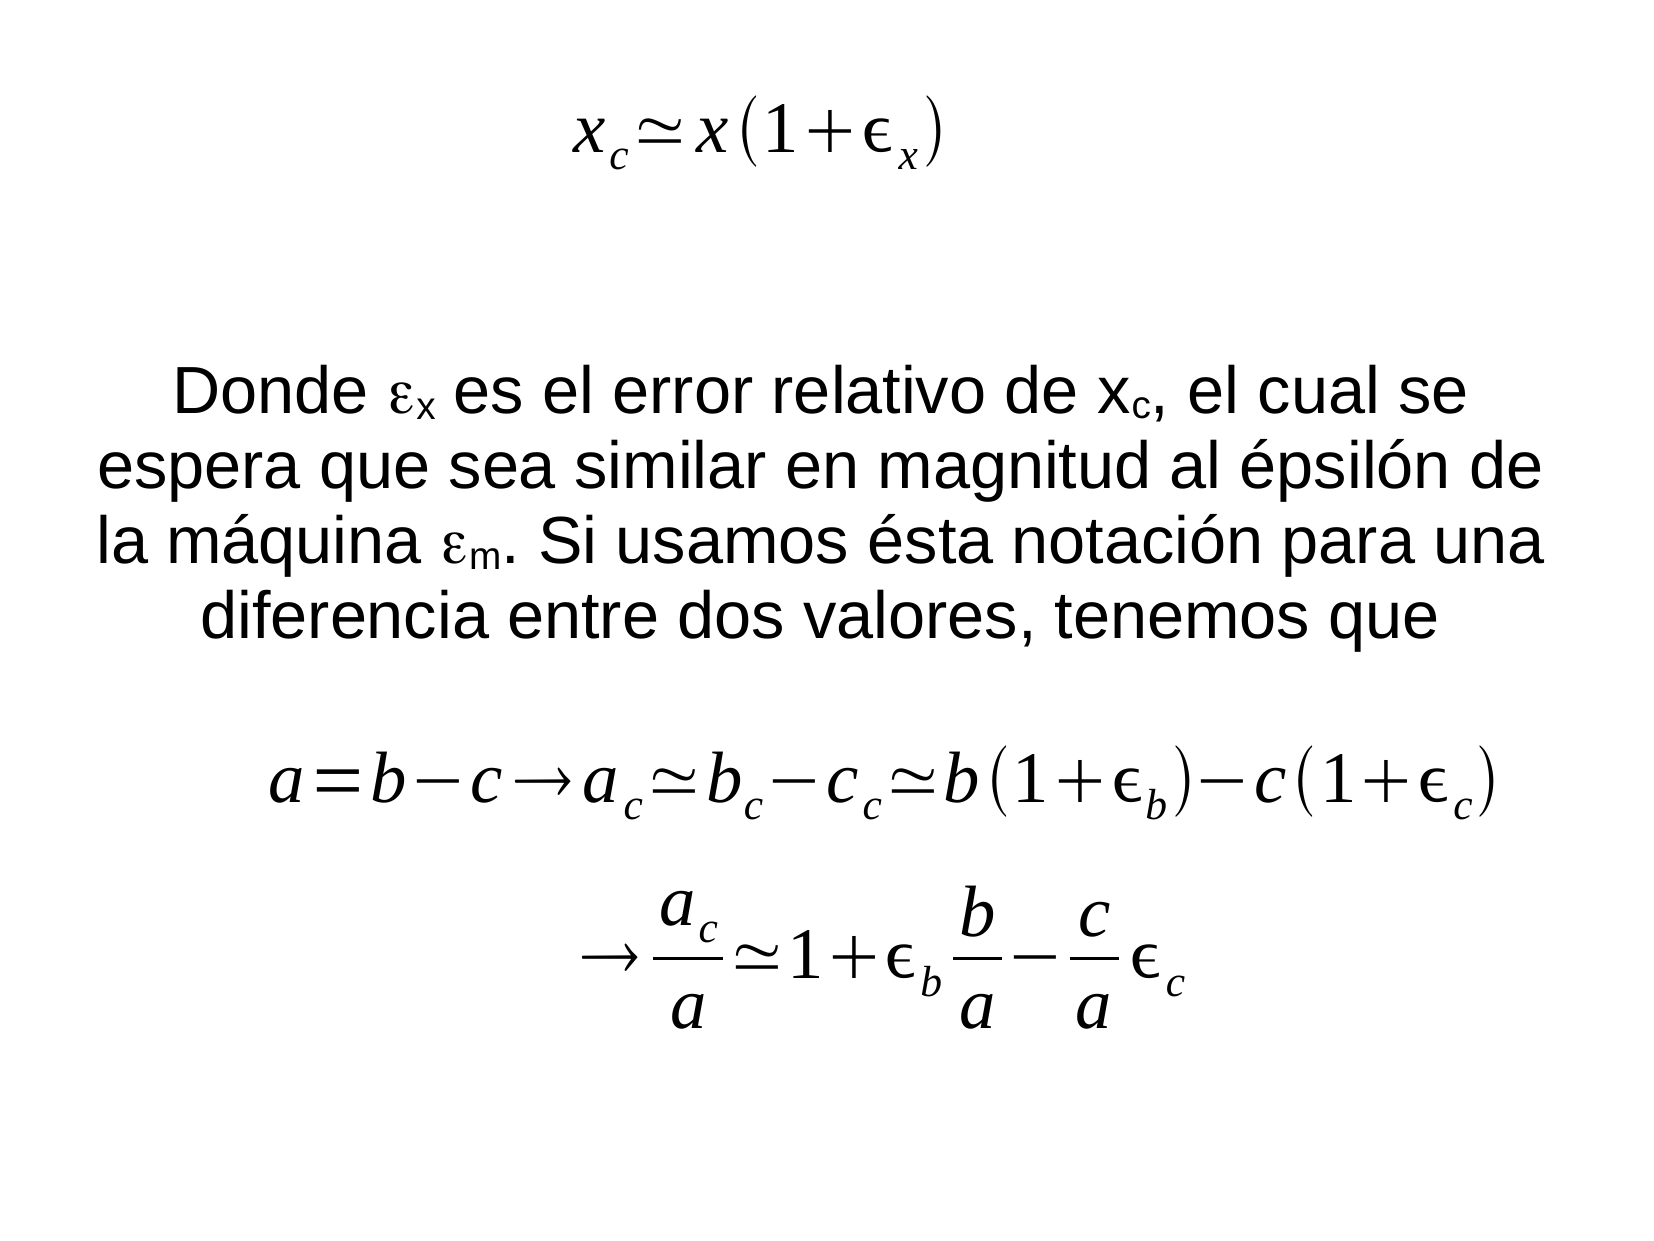

#
Donde ex es el error relativo de xc, el cual se espera que sea similar en magnitud al épsilón de la máquina em. Si usamos ésta notación para una diferencia entre dos valores, tenemos que